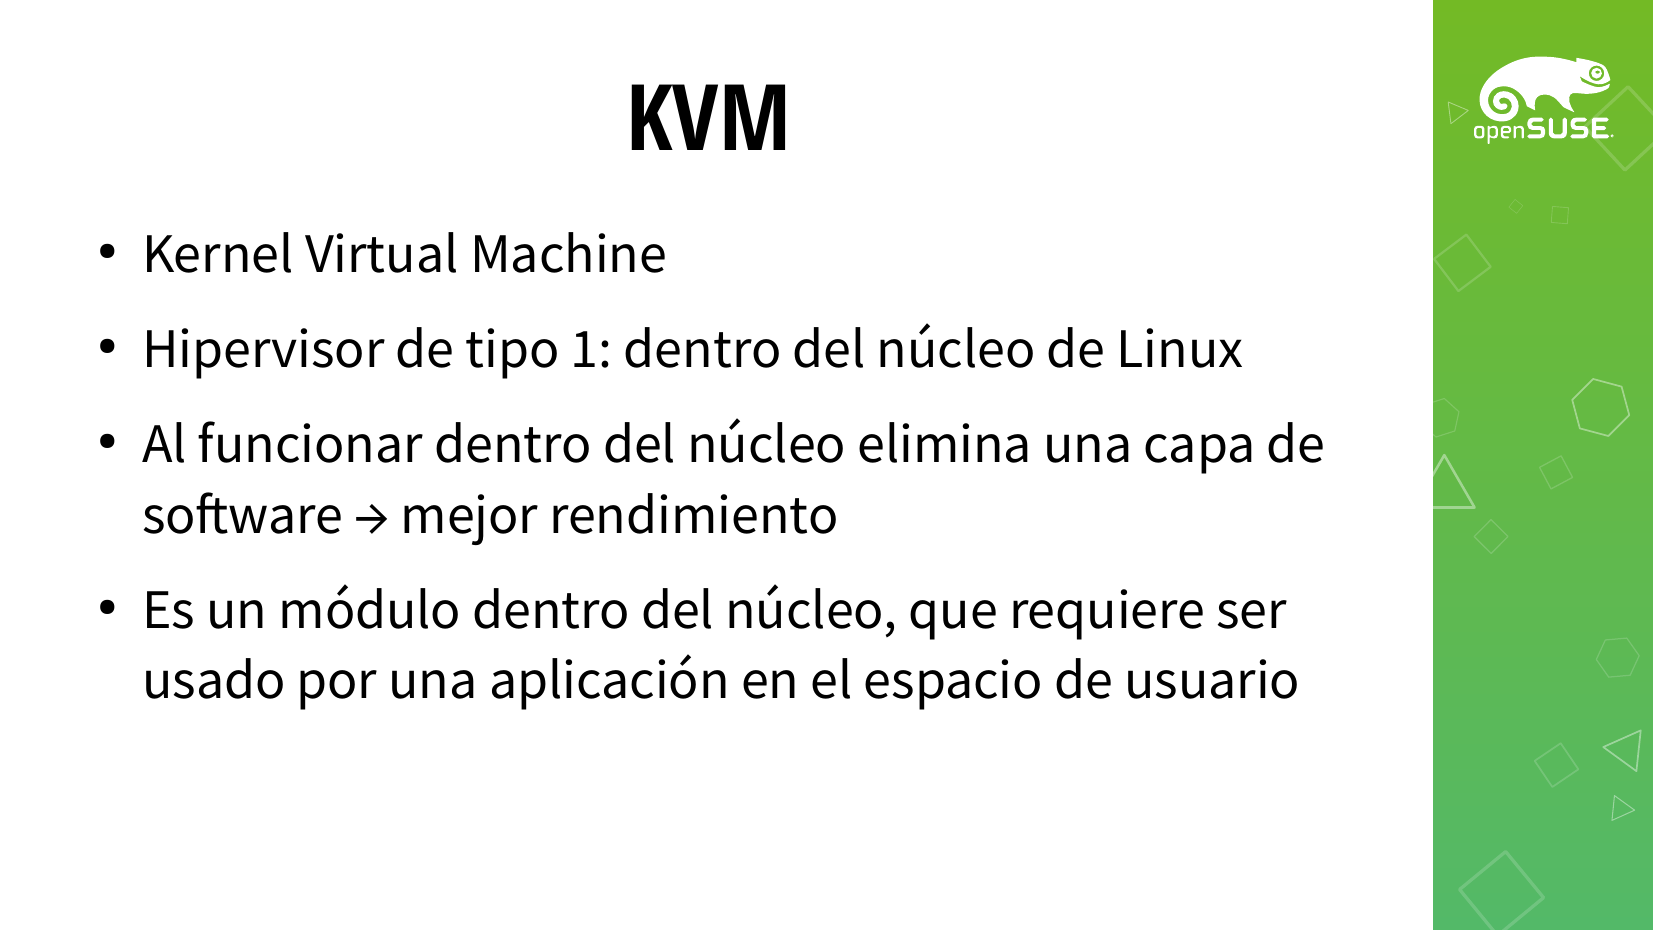

# KVM
Kernel Virtual Machine
Hipervisor de tipo 1: dentro del núcleo de Linux
Al funcionar dentro del núcleo elimina una capa de software → mejor rendimiento
Es un módulo dentro del núcleo, que requiere ser usado por una aplicación en el espacio de usuario